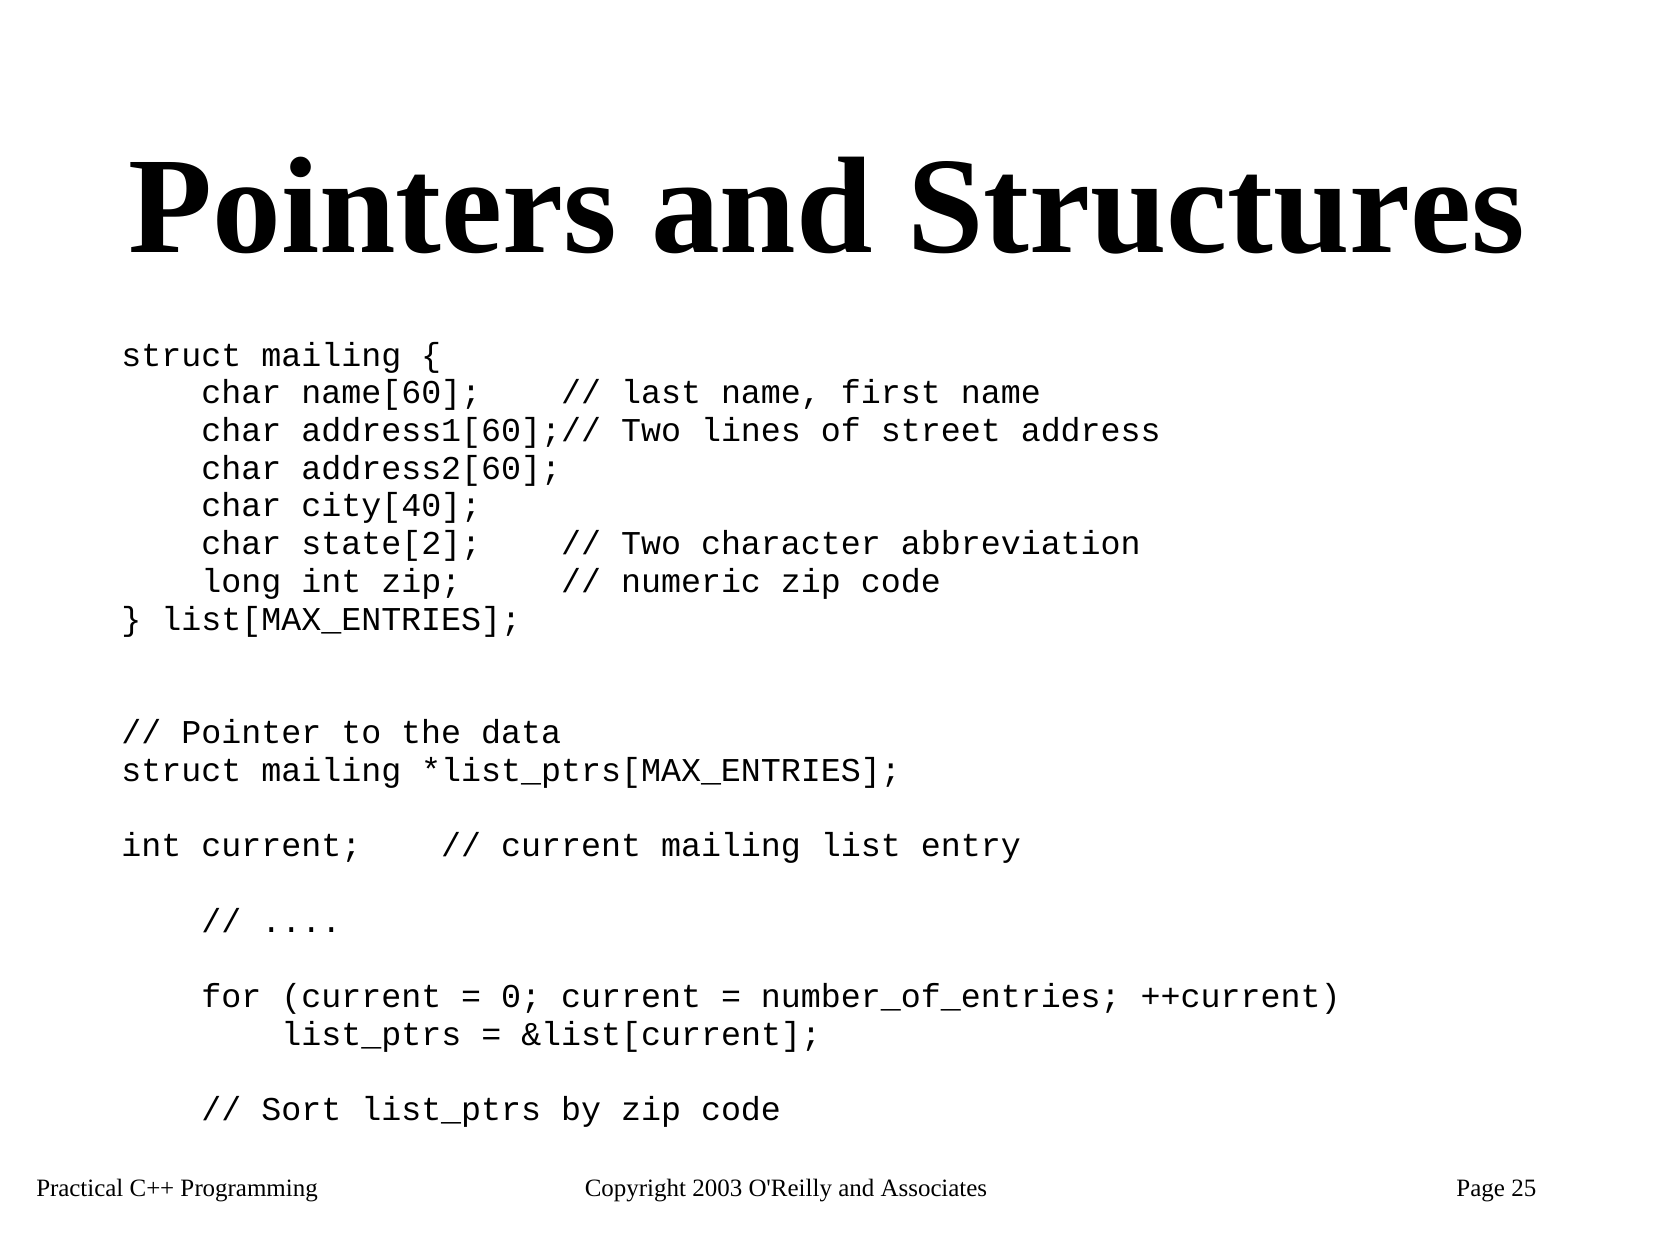

# Pointers and Structures
struct mailing {
    char name[60];    // last name, first name
    char address1[60];// Two lines of street address
    char address2[60];
    char city[40];
    char state[2];    // Two character abbreviation
    long int zip;     // numeric zip code
} list[MAX_ENTRIES];
// Pointer to the data
struct mailing *list_ptrs[MAX_ENTRIES];
int current;    // current mailing list entry
    // ....
    for (current = 0; current = number_of_entries; ++current)
        list_ptrs = &list[current];
    // Sort list_ptrs by zip code